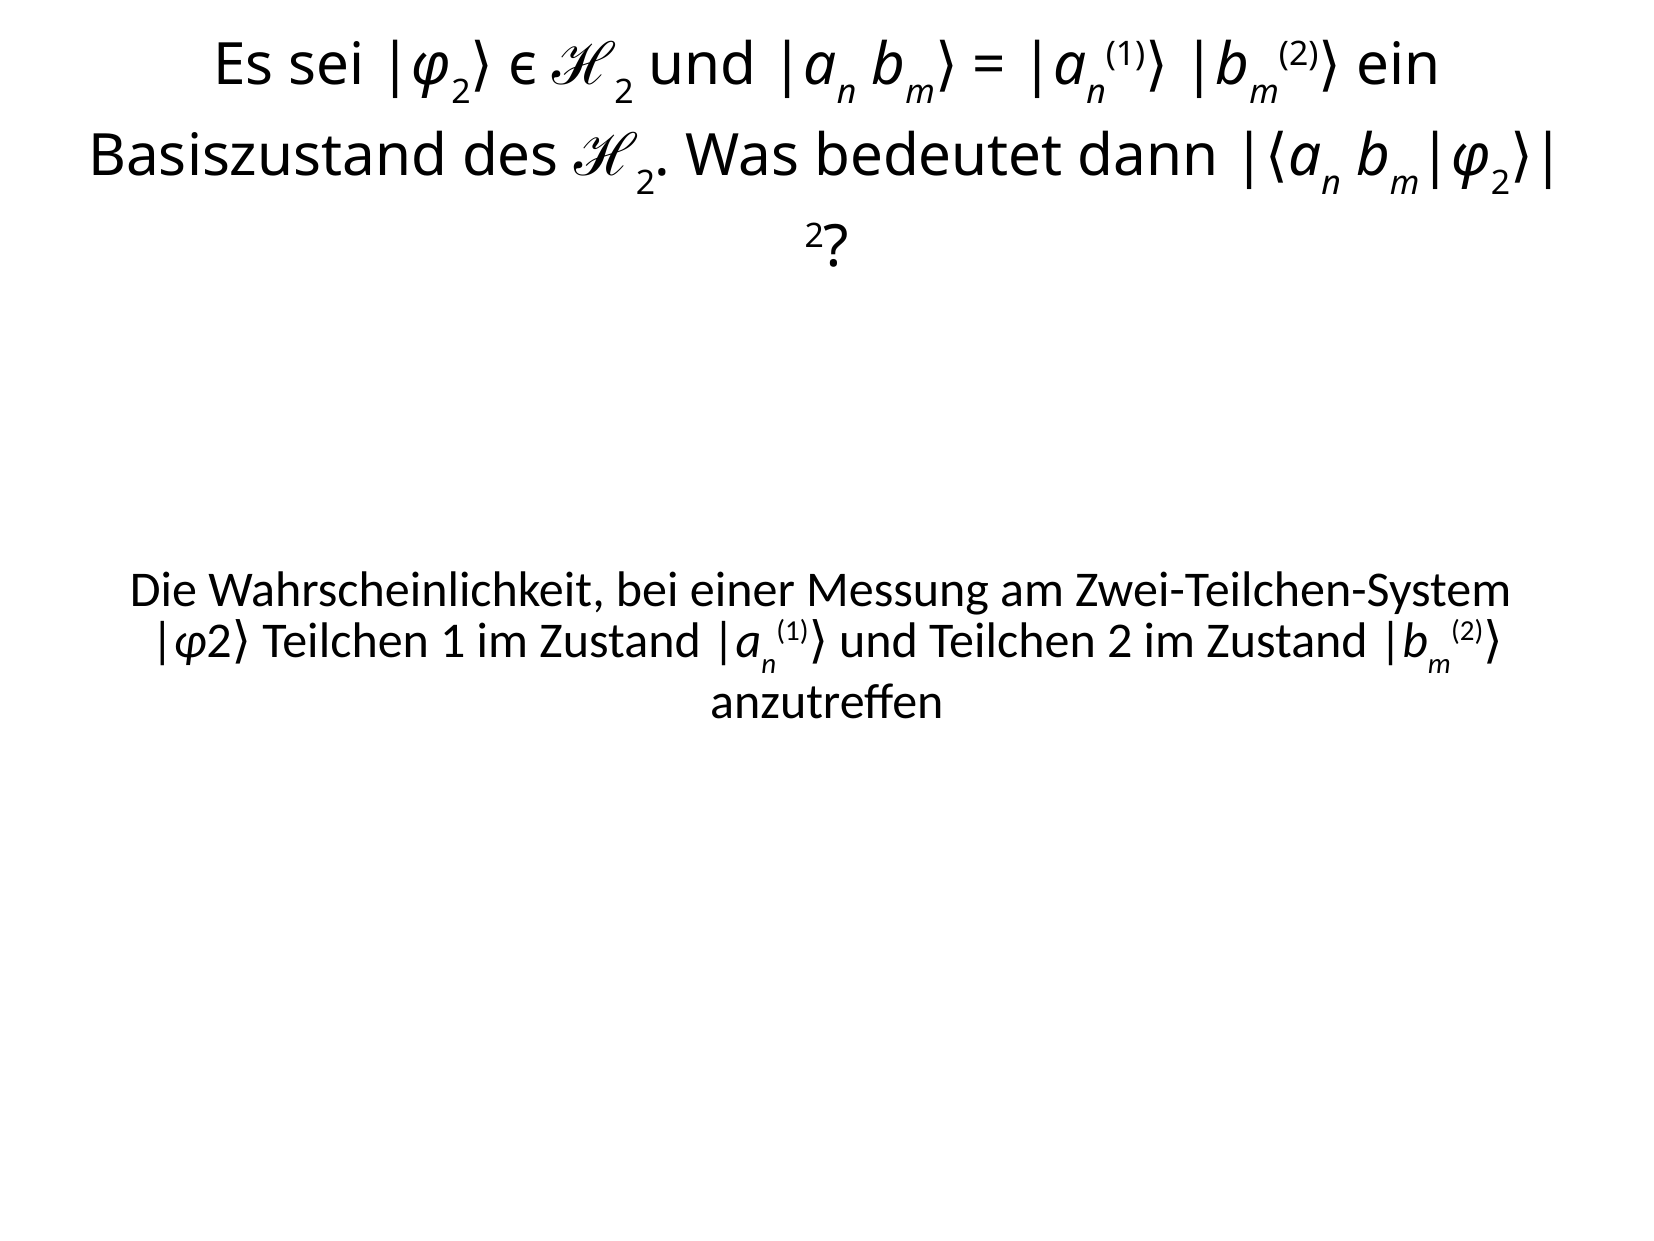

# Es sei |φ2⟩ ϵ ℋ2 und |an bm⟩ = |an(1)⟩ |bm(2)⟩ ein Basiszustand des ℋ2. Was bedeutet dann |⟨an bm|φ2⟩|2?
Die Wahrscheinlichkeit, bei einer Messung am Zwei-Teilchen-System
|φ2⟩ Teilchen 1 im Zustand |an(1)⟩ und Teilchen 2 im Zustand |bm(2)⟩ anzutreffen